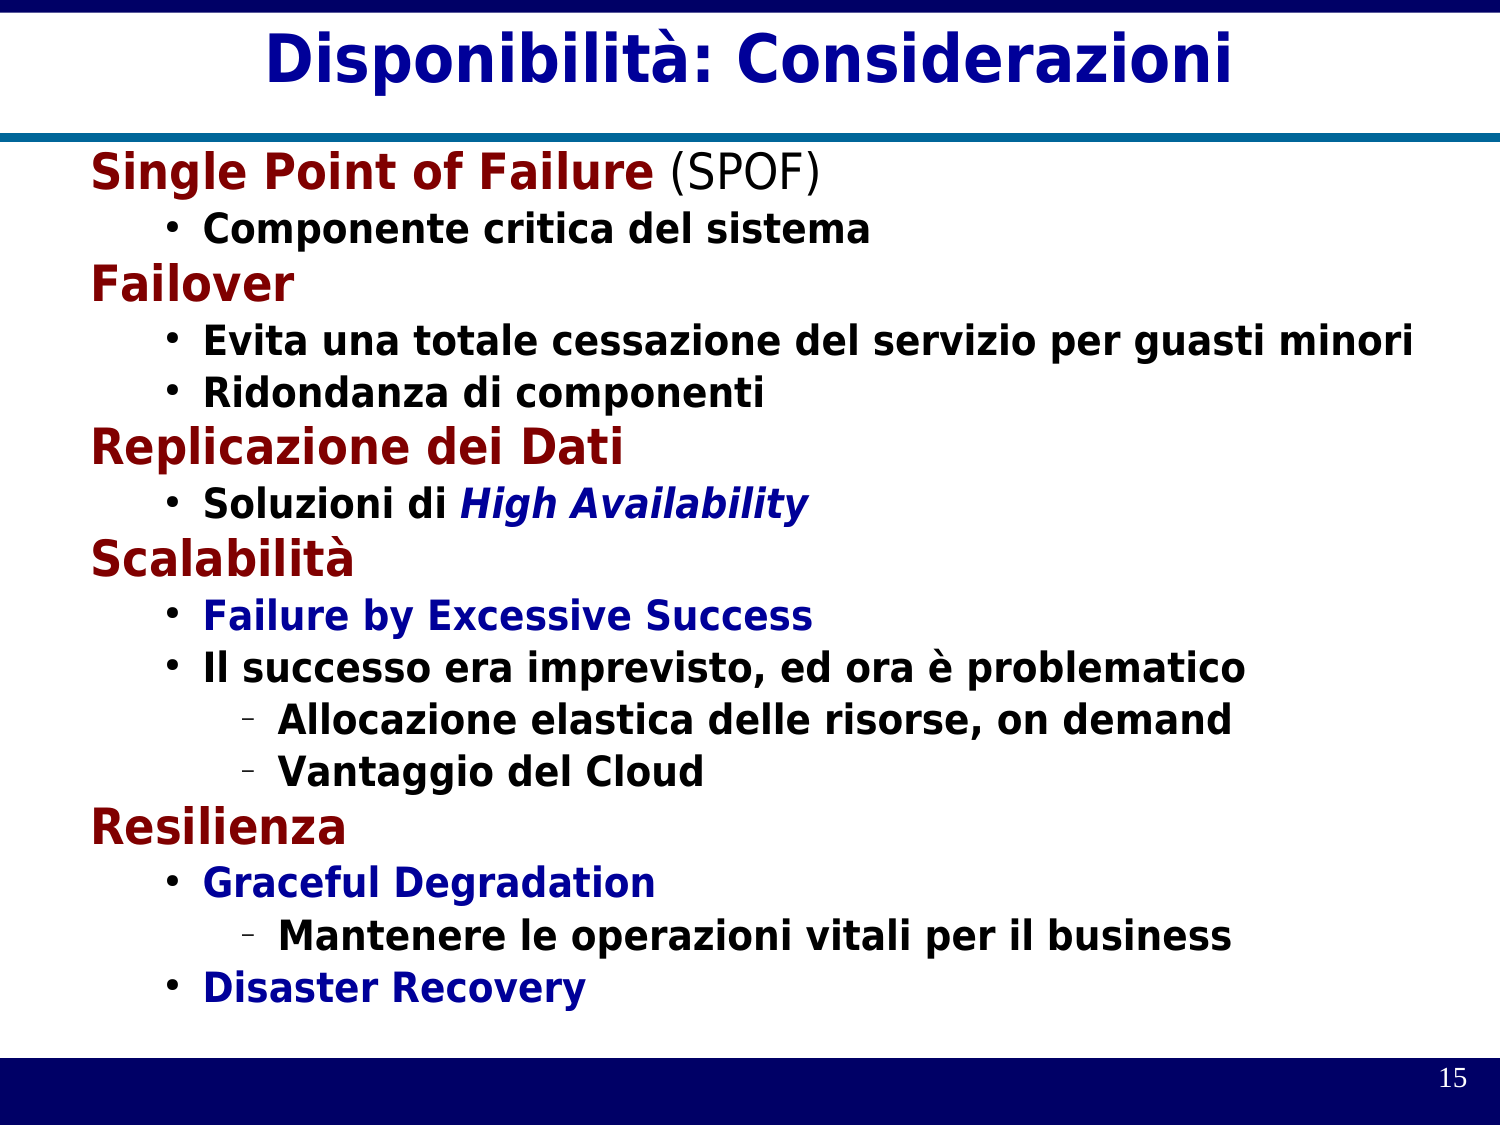

# Disponibilità: Considerazioni
Single Point of Failure (SPOF)
Componente critica del sistema
Failover
Evita una totale cessazione del servizio per guasti minori
Ridondanza di componenti
Replicazione dei Dati
Soluzioni di High Availability
Scalabilità
Failure by Excessive Success
Il successo era imprevisto, ed ora è problematico
Allocazione elastica delle risorse, on demand
Vantaggio del Cloud
Resilienza
Graceful Degradation
Mantenere le operazioni vitali per il business
Disaster Recovery